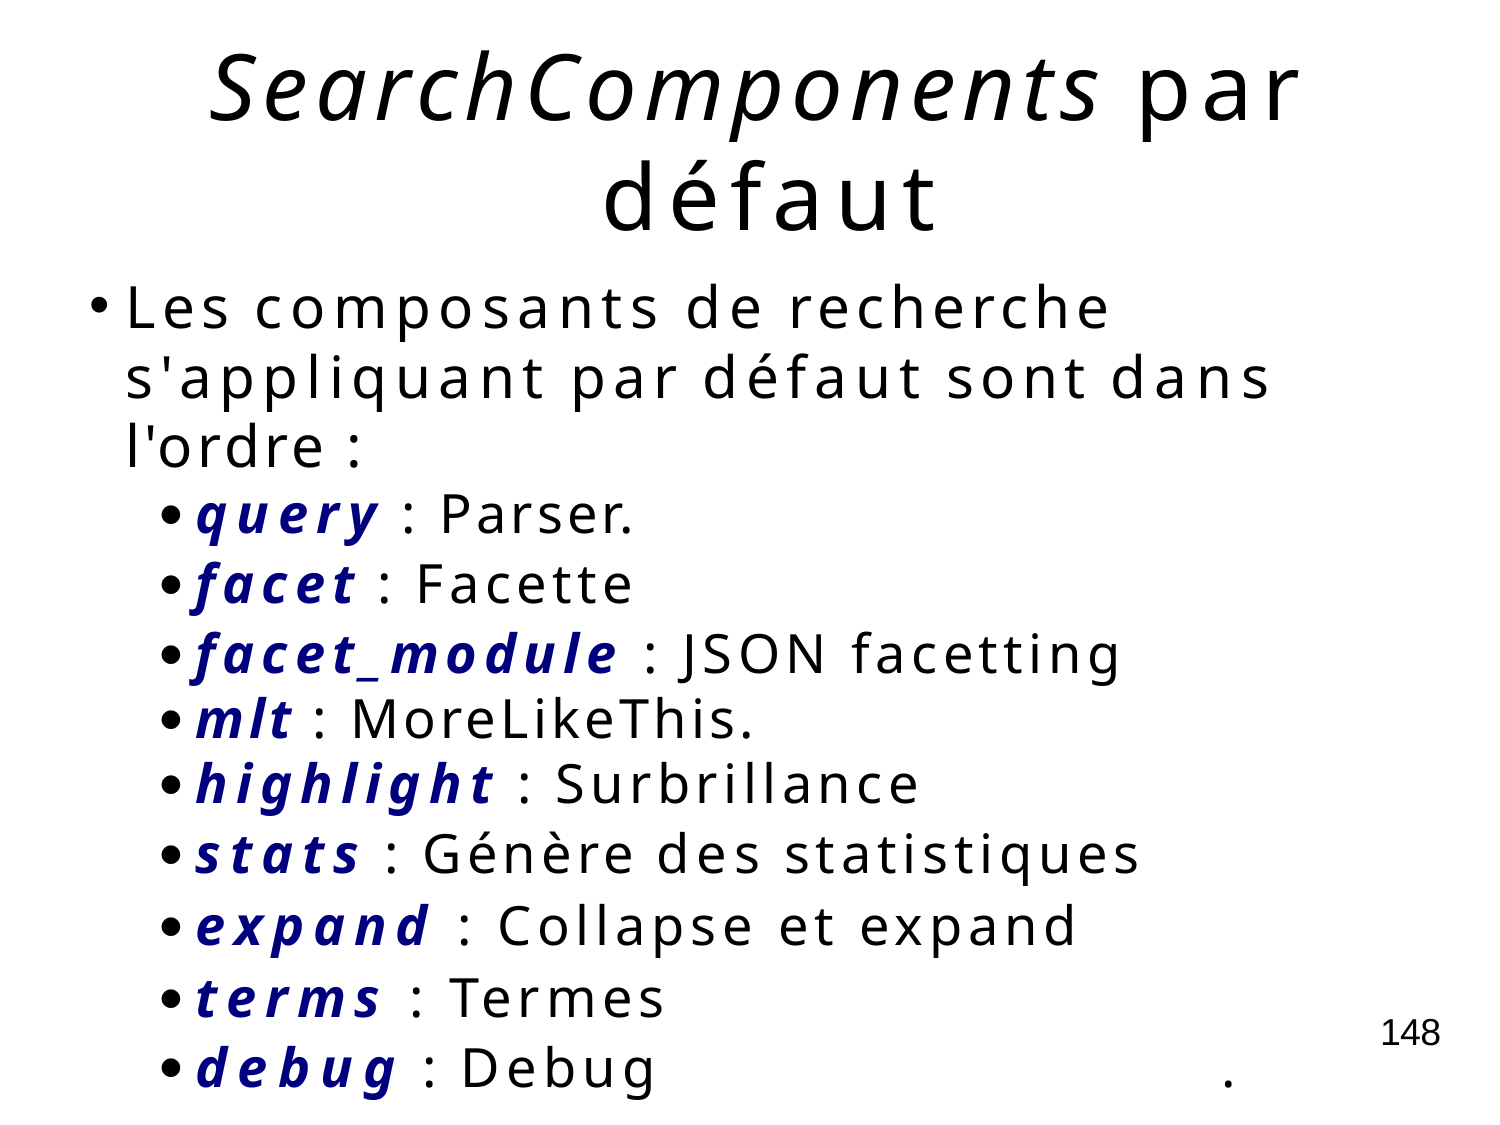

# SearchComponents par défaut
Les composants de recherche 	s'appliquant par défaut sont dans l'ordre :
query : Parser.
facet : Facette
facet_module : JSON facetting
mlt : MoreLikeThis.
highlight : Surbrillance
stats : Génère des statistiques
expand : Collapse et expand
terms : Termes
debug : Debug	.
148